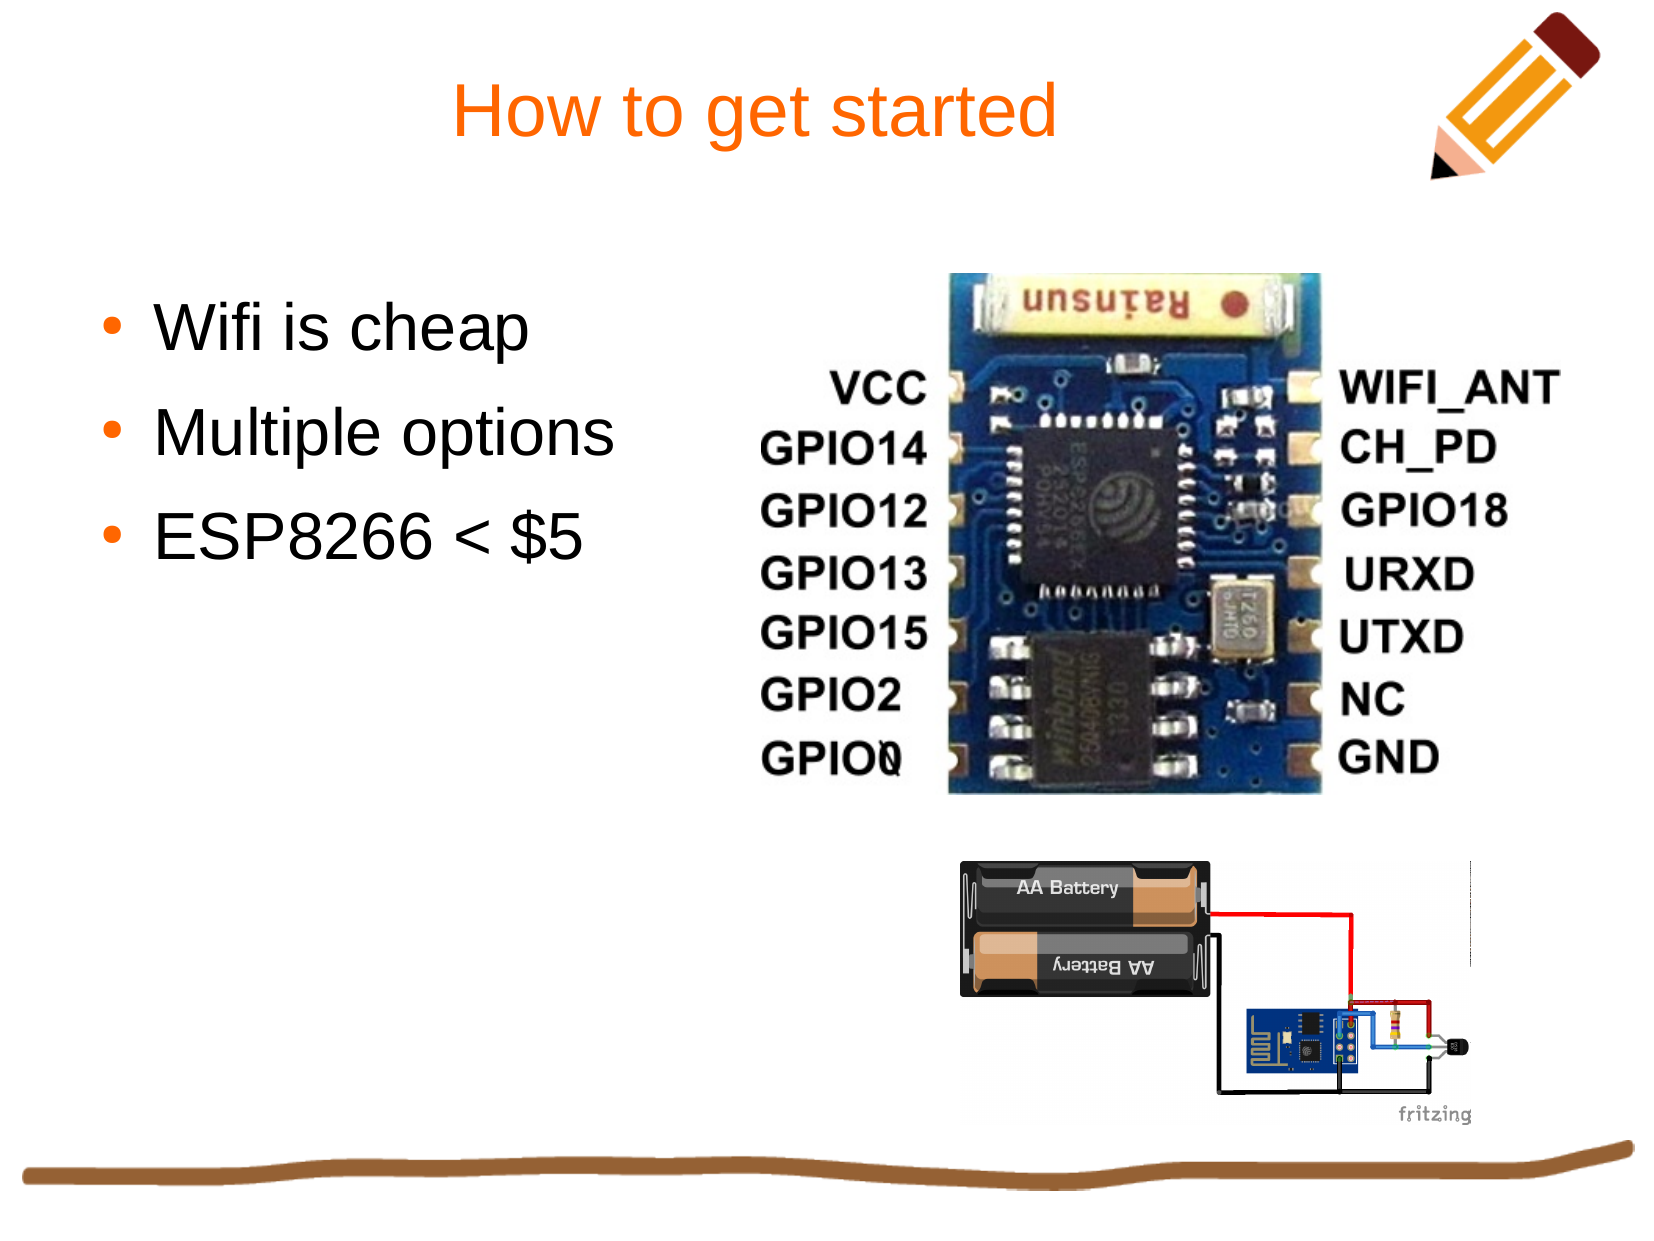

# How to get started
Wifi is cheap
Multiple options
ESP8266 < $5